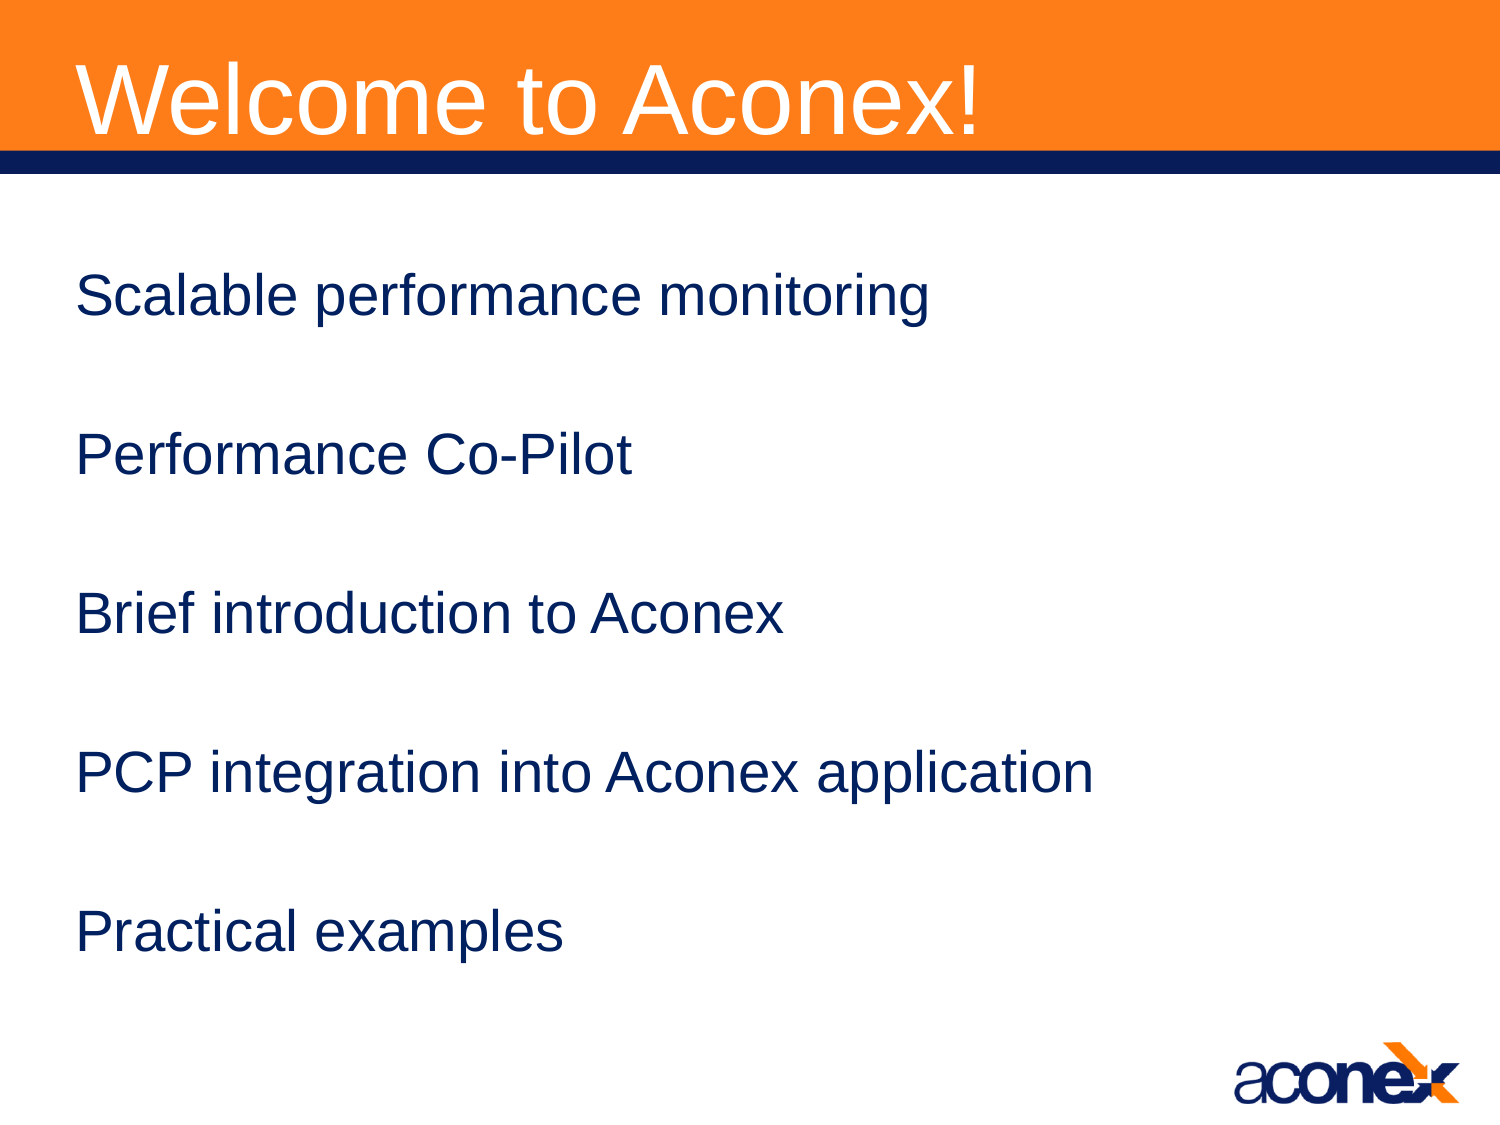

# Welcome to Aconex!
Scalable performance monitoring
Performance Co-Pilot
Brief introduction to Aconex
PCP integration into Aconex application
Practical examples